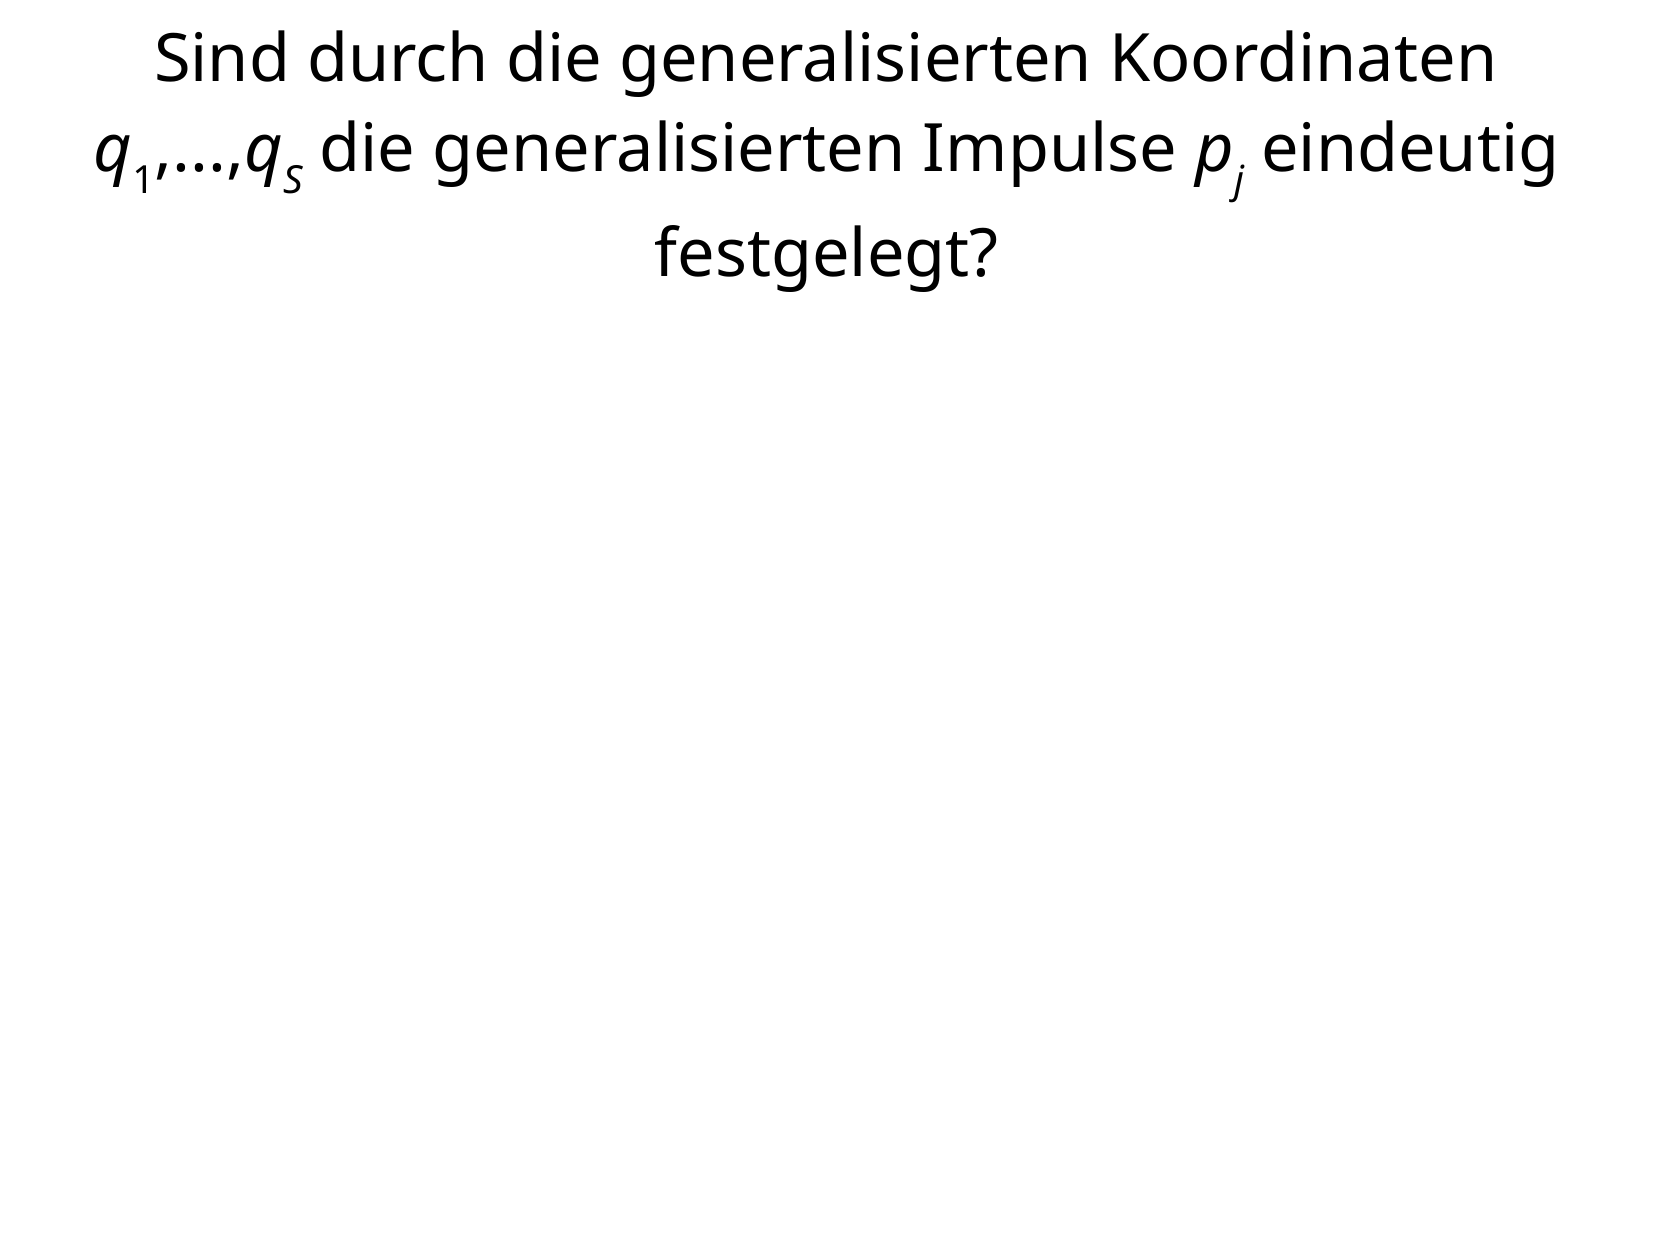

# Sind durch die generalisierten Koordinaten q1,...,qS die generalisierten Impulse pj eindeutig festgelegt?